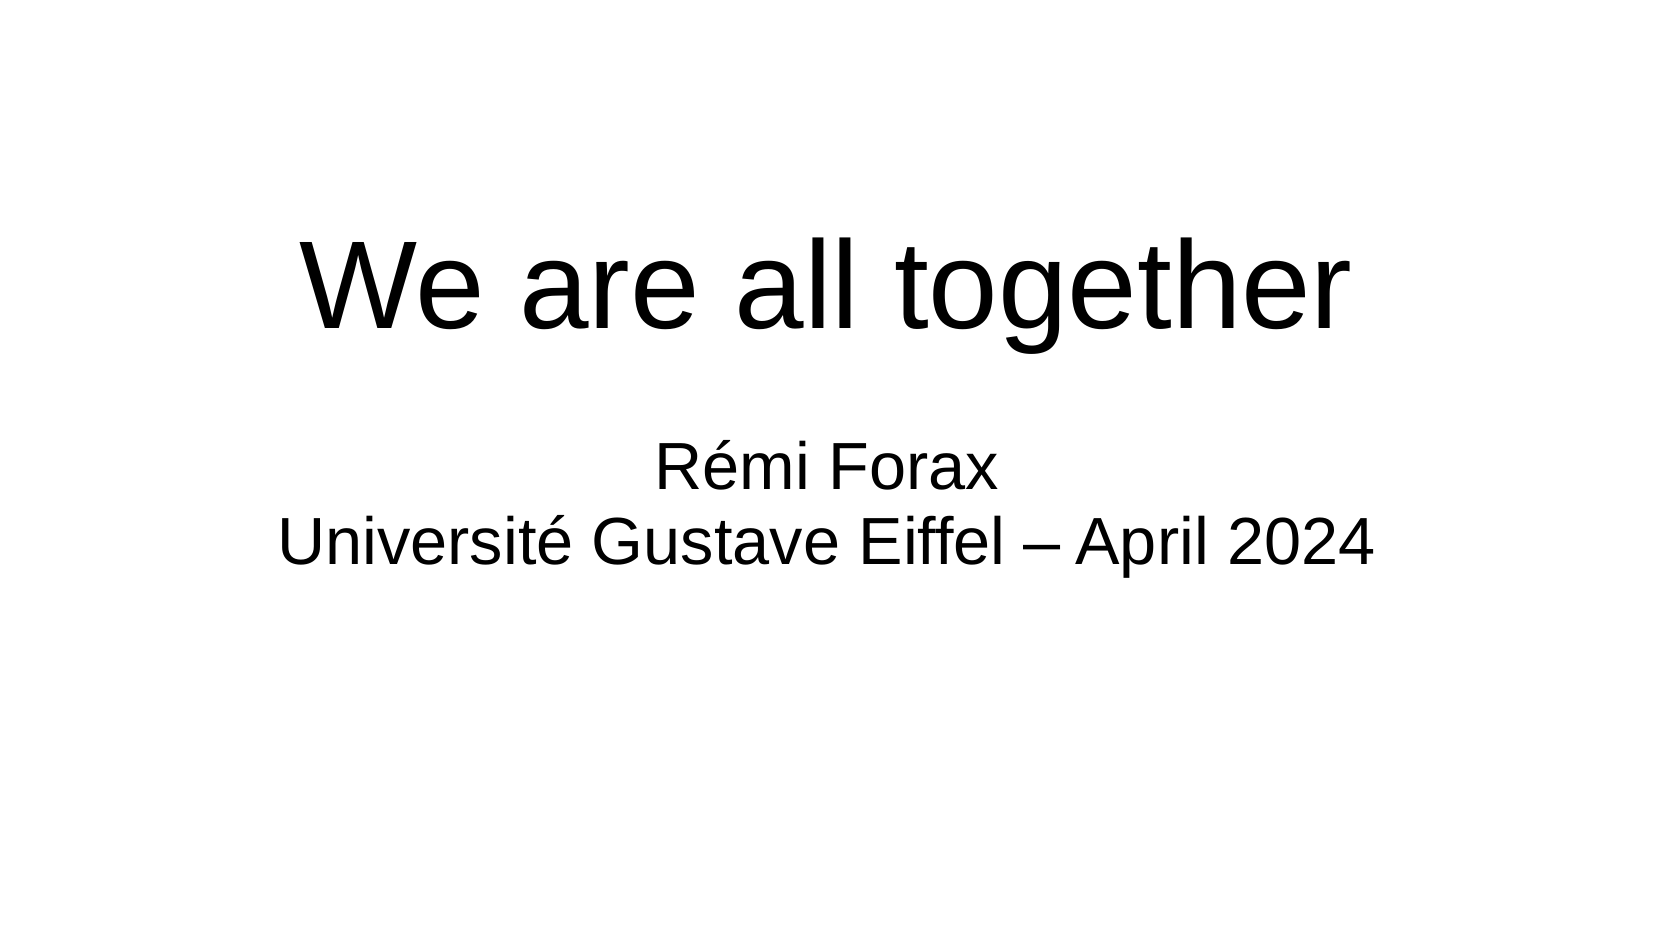

# We are all together Rémi Forax Université Gustave Eiffel – April 2024